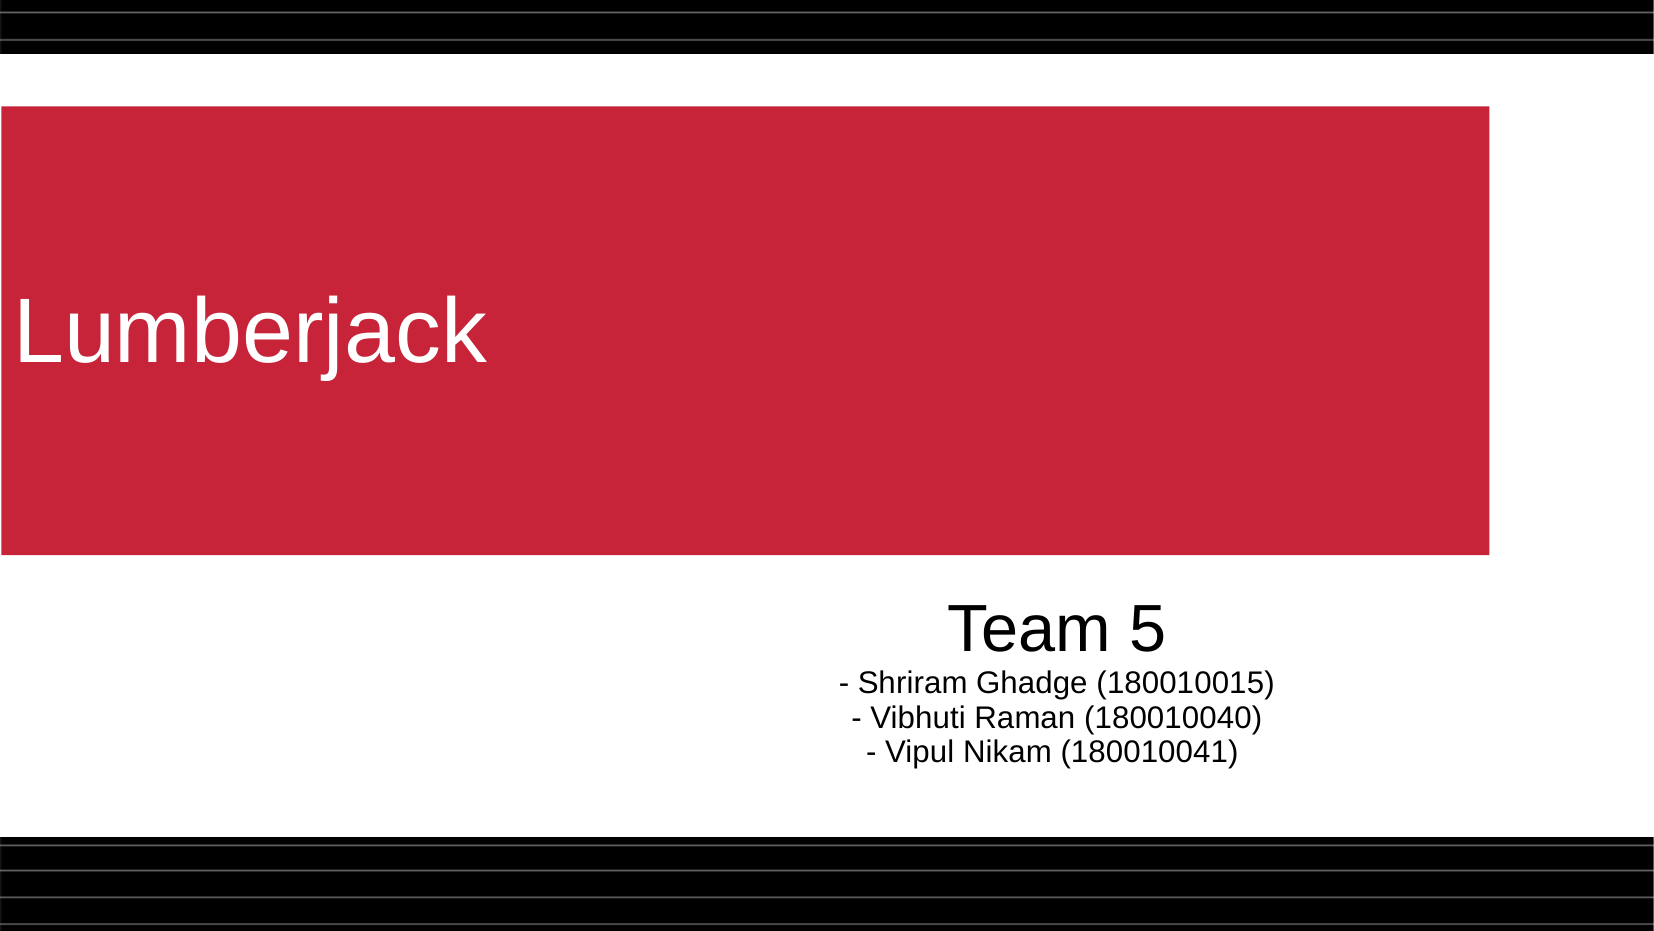

# Lumberjack
Team 5
- Shriram Ghadge (180010015)
- Vibhuti Raman (180010040)
- Vipul Nikam (180010041)